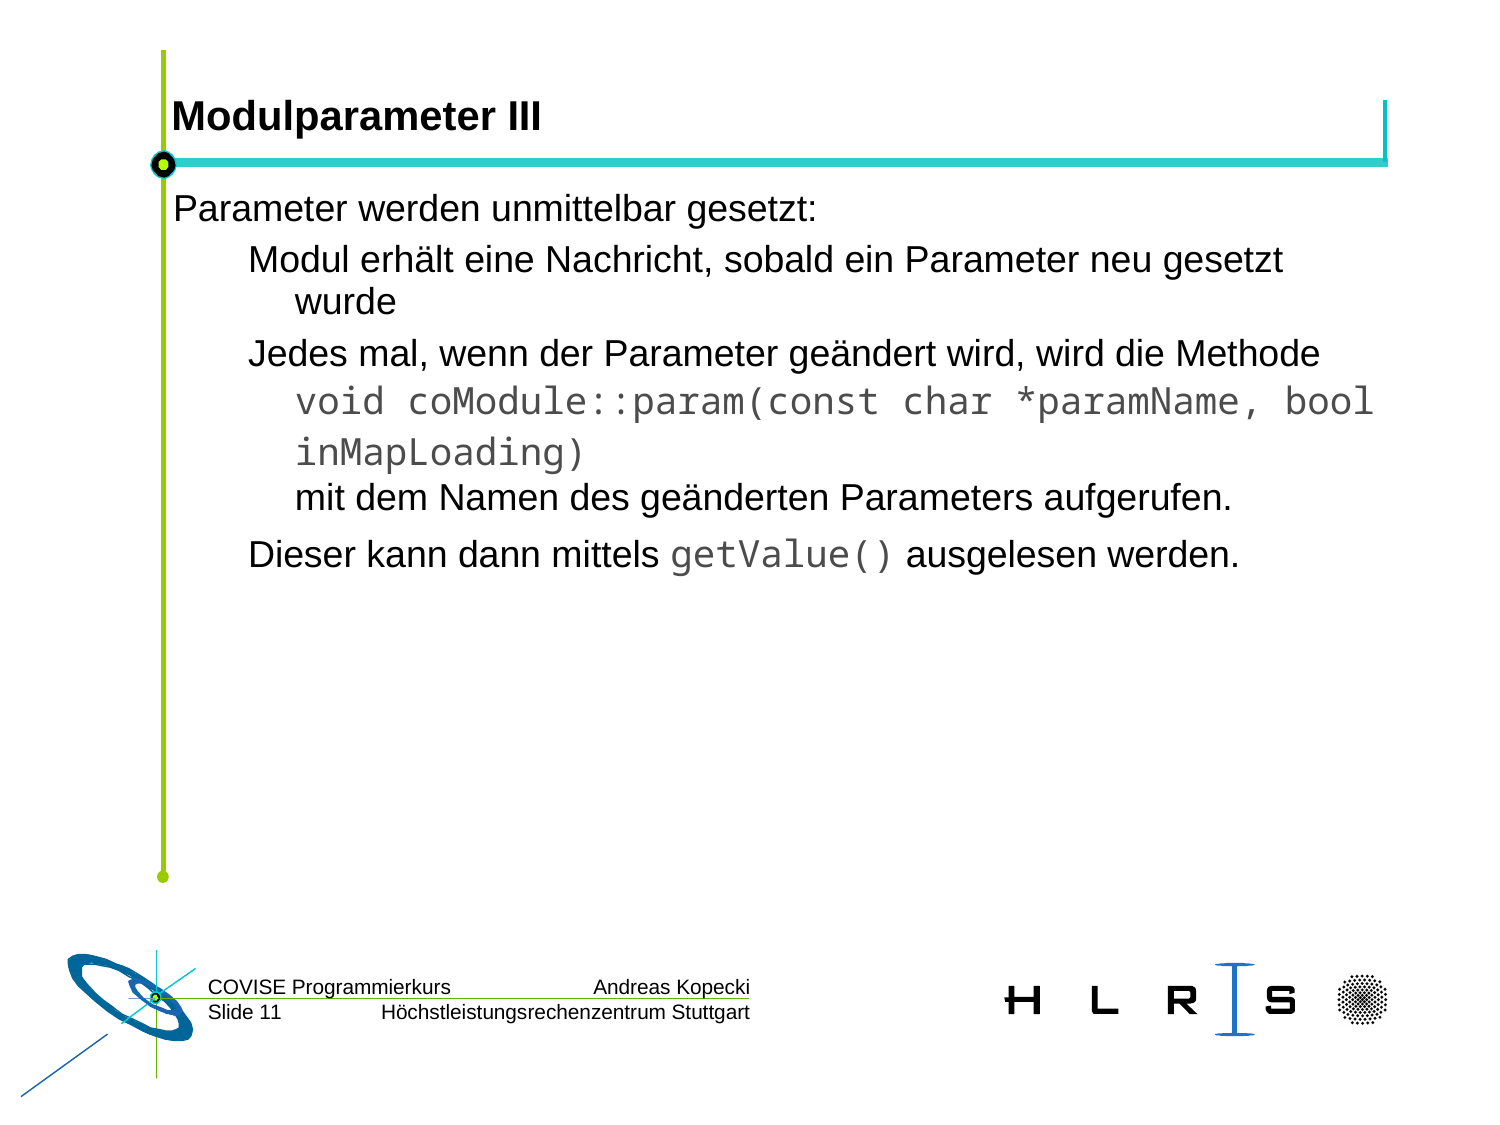

# Modulparameter III
Parameter werden unmittelbar gesetzt:
Modul erhält eine Nachricht, sobald ein Parameter neu gesetzt wurde
Jedes mal, wenn der Parameter geändert wird, wird die Methode
void coModule::param(const char *paramName, bool inMapLoading)
mit dem Namen des geänderten Parameters aufgerufen.
Dieser kann dann mittels getValue() ausgelesen werden.
COVISE Programmierkurs
11